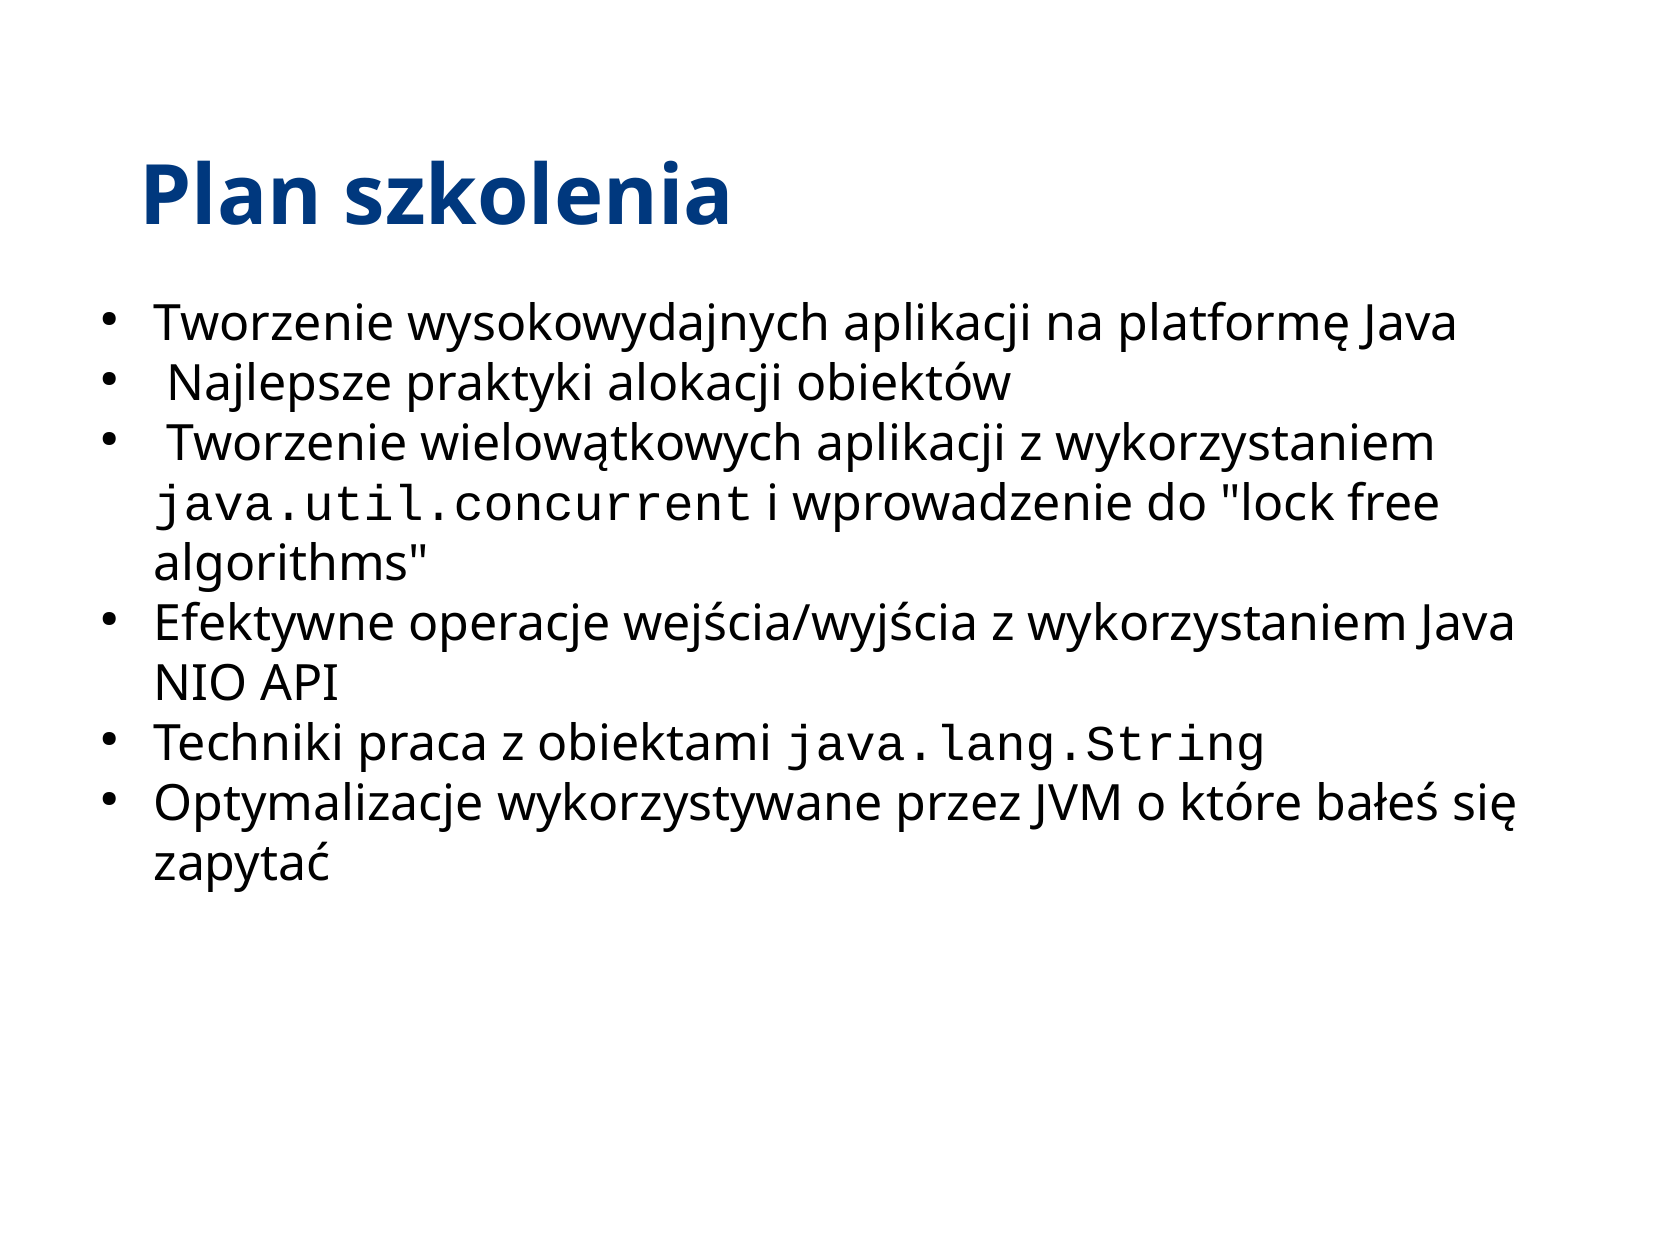

# Plan szkolenia
Tworzenie wysokowydajnych aplikacji na platformę Java
 Najlepsze praktyki alokacji obiektów
 Tworzenie wielowątkowych aplikacji z wykorzystaniem
java.util.concurrent i wprowadzenie do "lock free algorithms"
Efektywne operacje wejścia/wyjścia z wykorzystaniem Java NIO API
Techniki praca z obiektami java.lang.String
Optymalizacje wykorzystywane przez JVM o które bałeś się zapytać